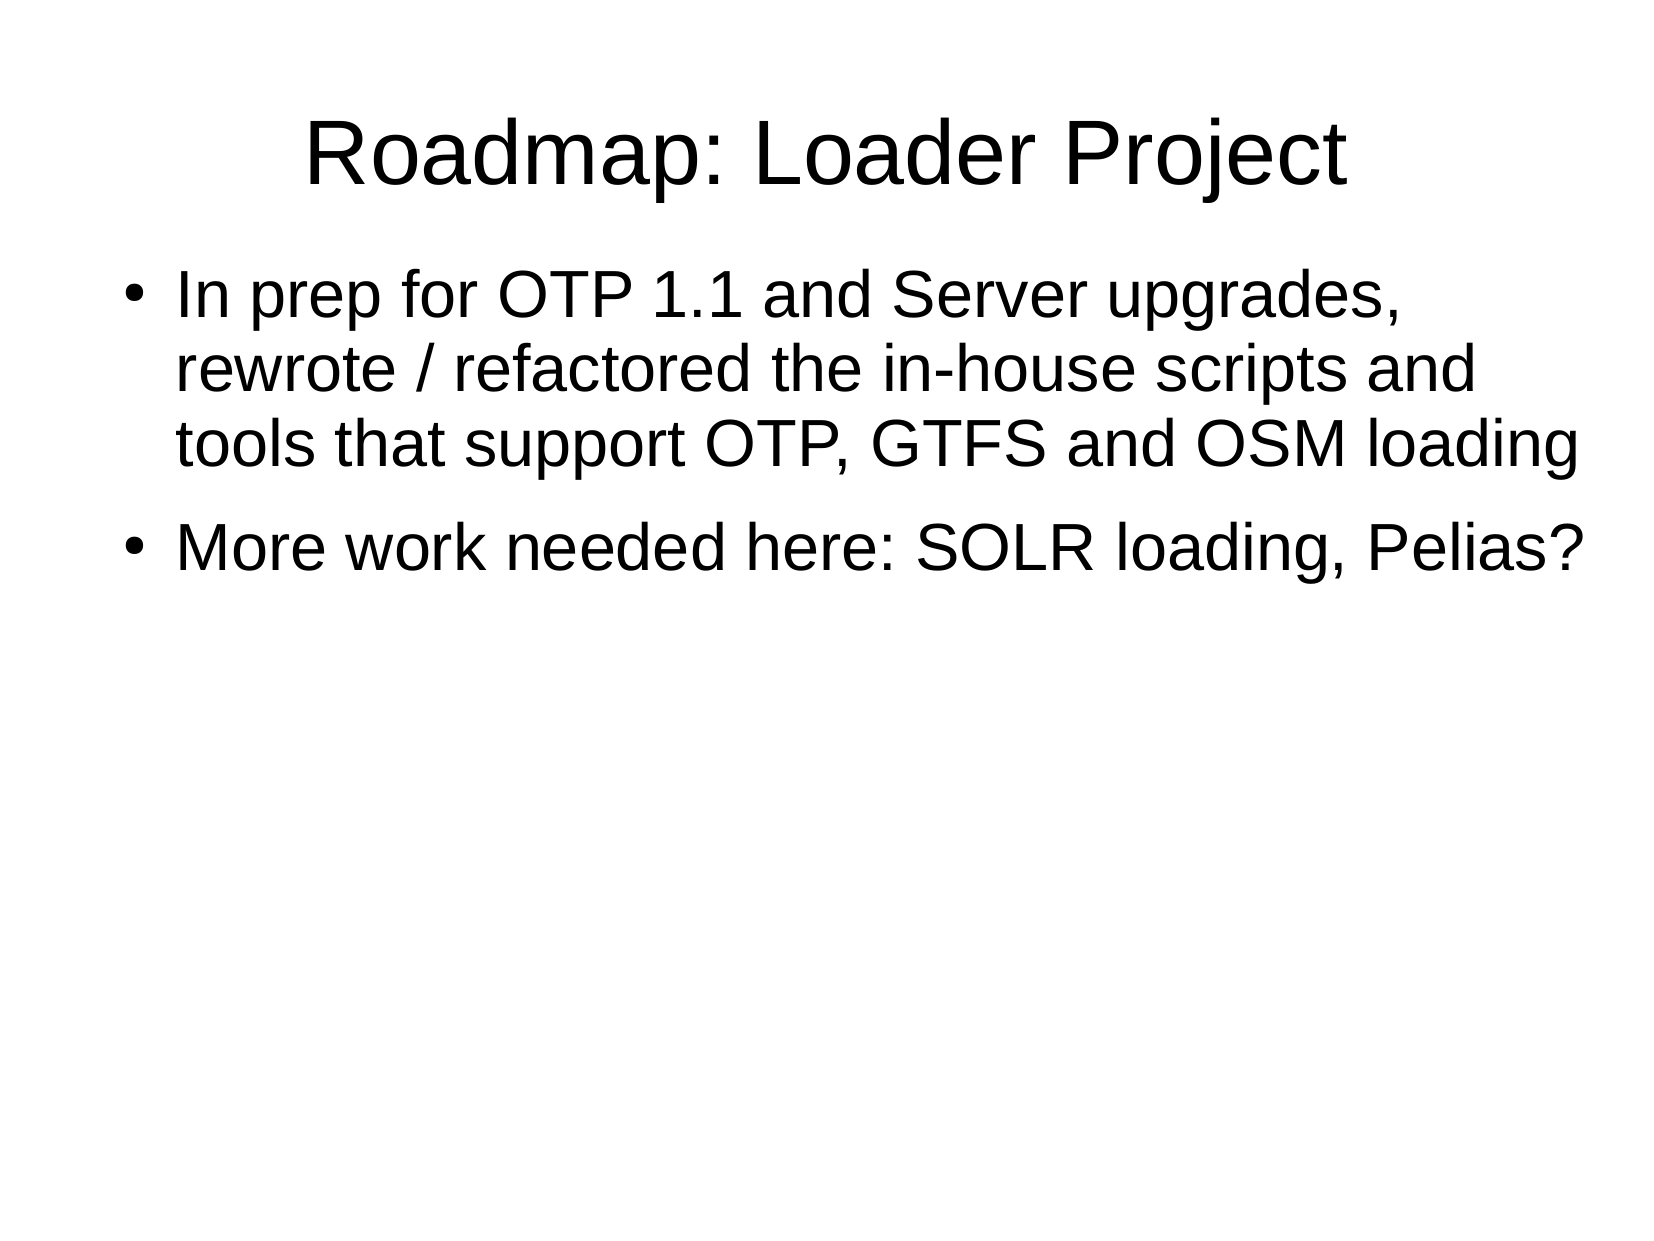

# Roadmap: Loader Project
In prep for OTP 1.1 and Server upgrades, rewrote / refactored the in-house scripts and tools that support OTP, GTFS and OSM loading
More work needed here: SOLR loading, Pelias?